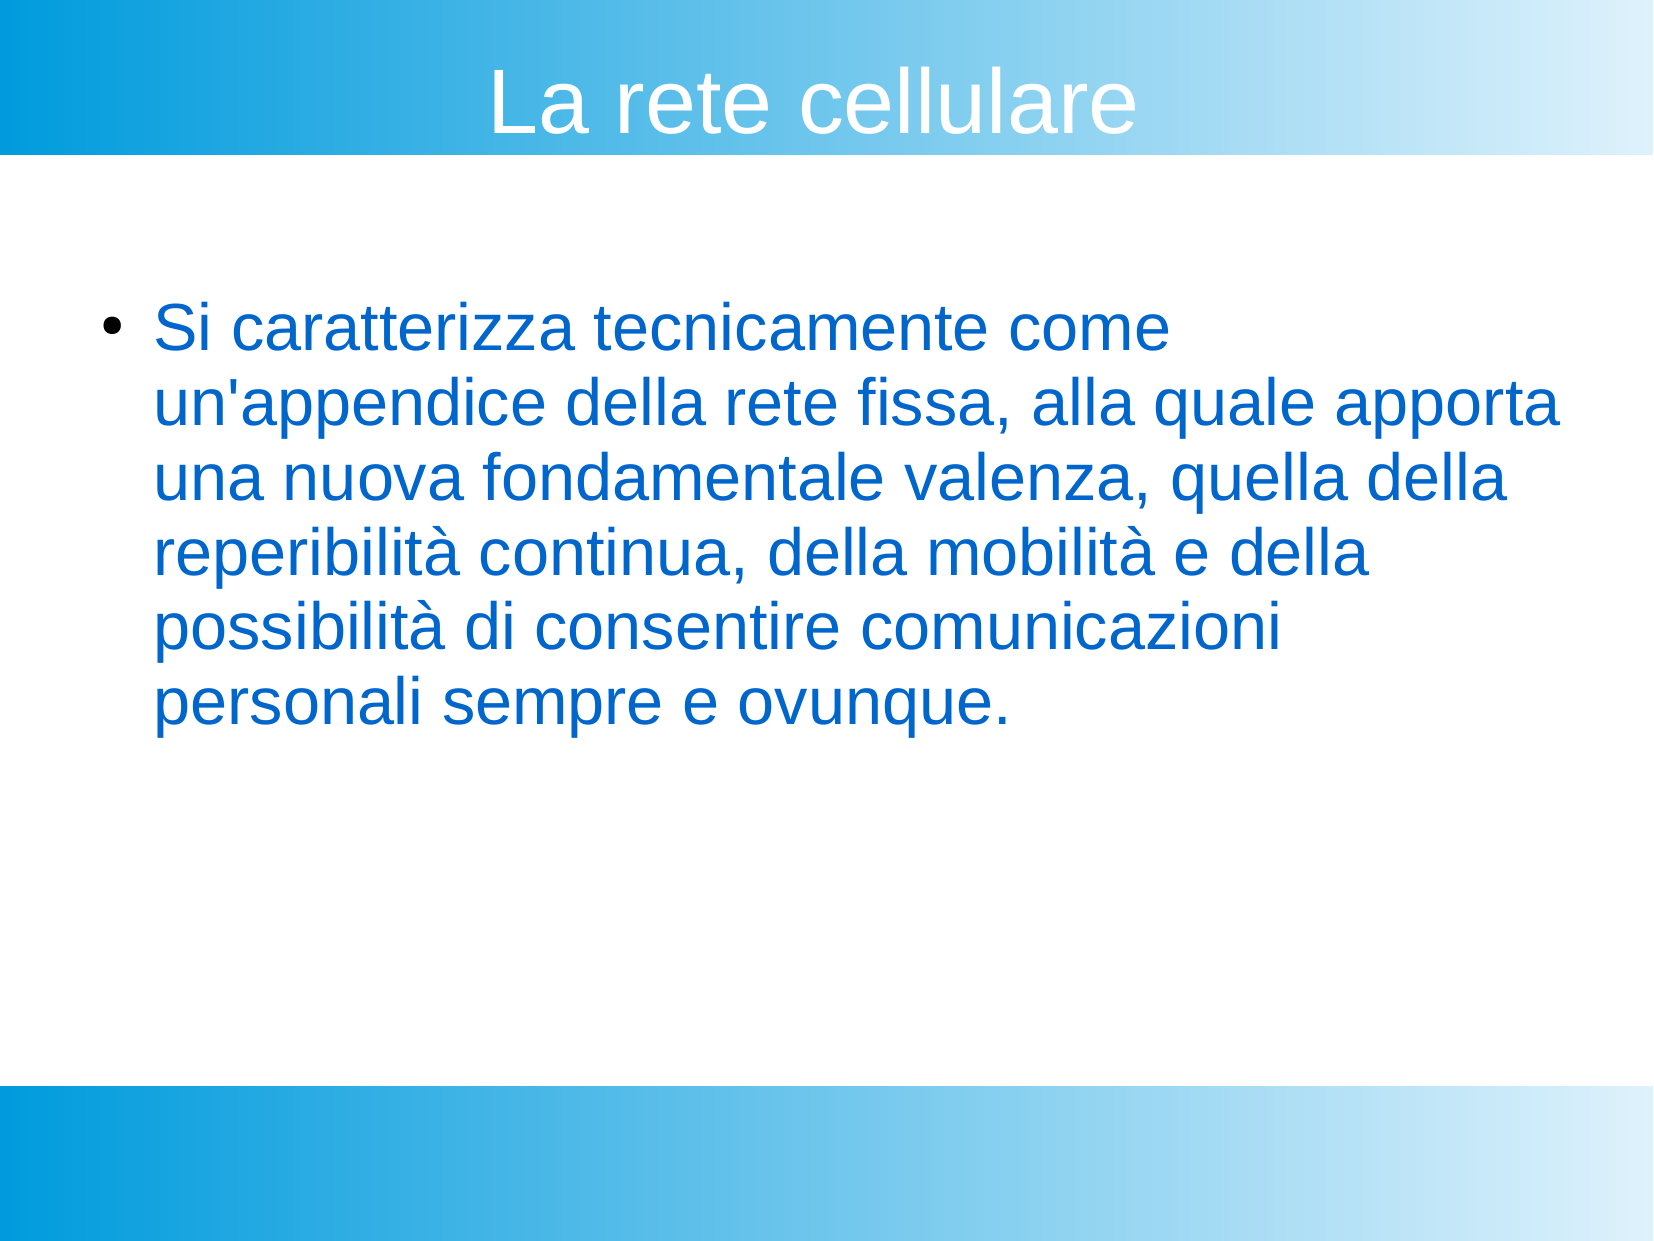

# La rete cellulare
Si caratterizza tecnicamente come un'appendice della rete fissa, alla quale apporta una nuova fondamentale valenza, quella della reperibilità continua, della mobilità e della possibilità di consentire comunicazioni personali sempre e ovunque.